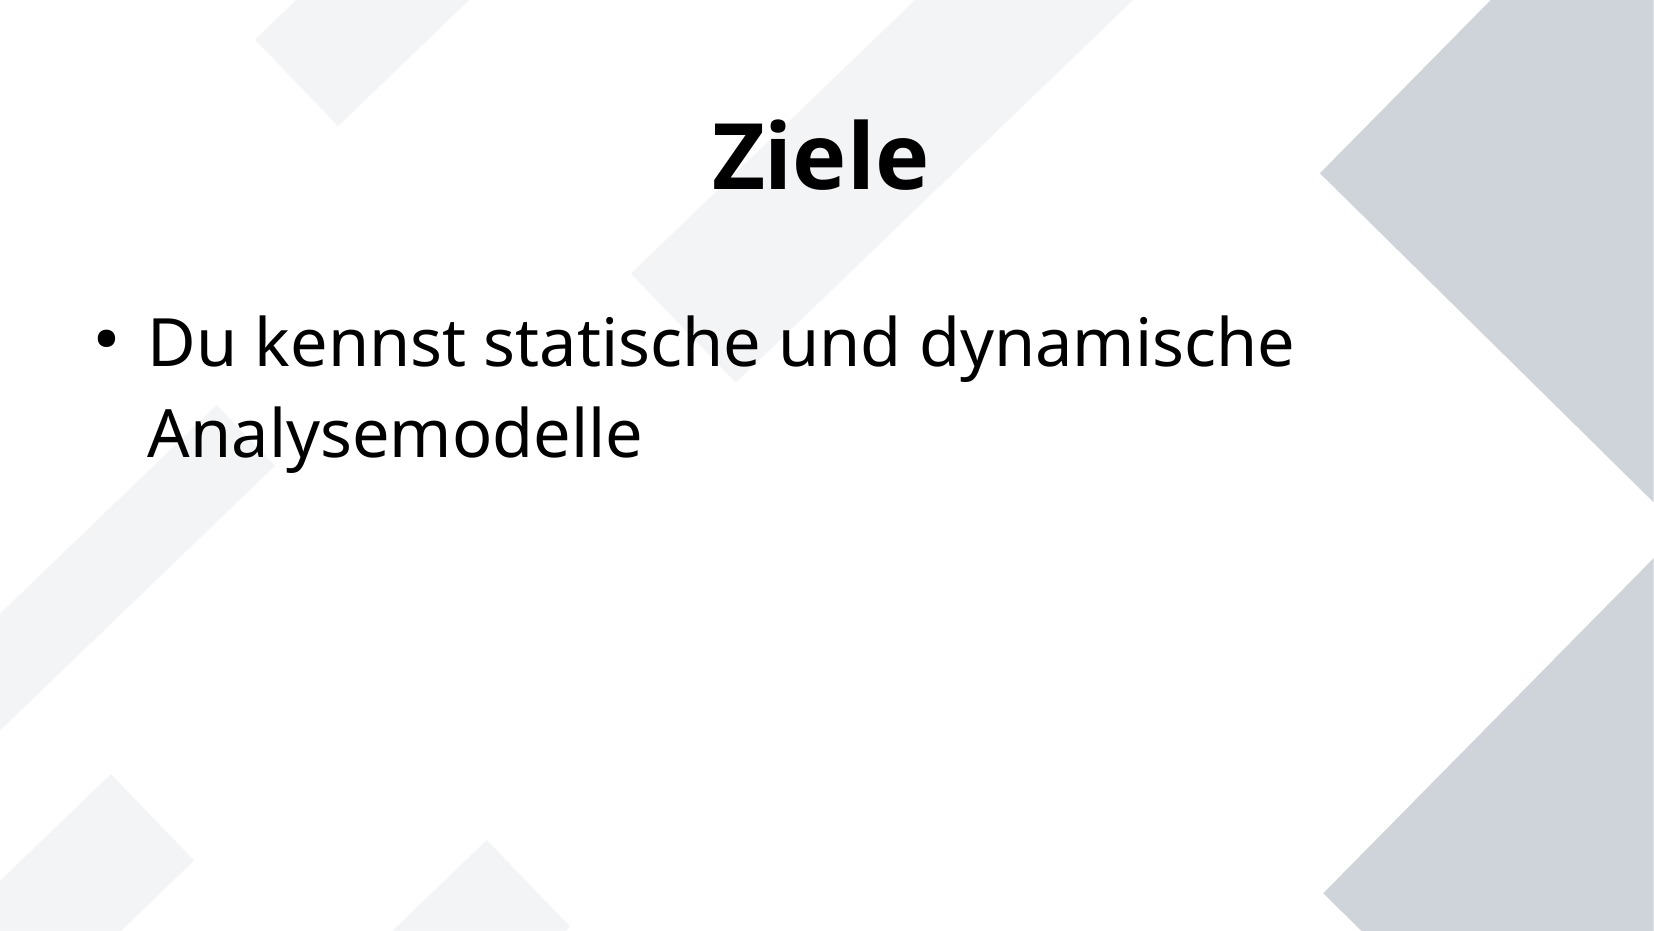

# Ziele
Du kennst statische und dynamische Analysemodelle